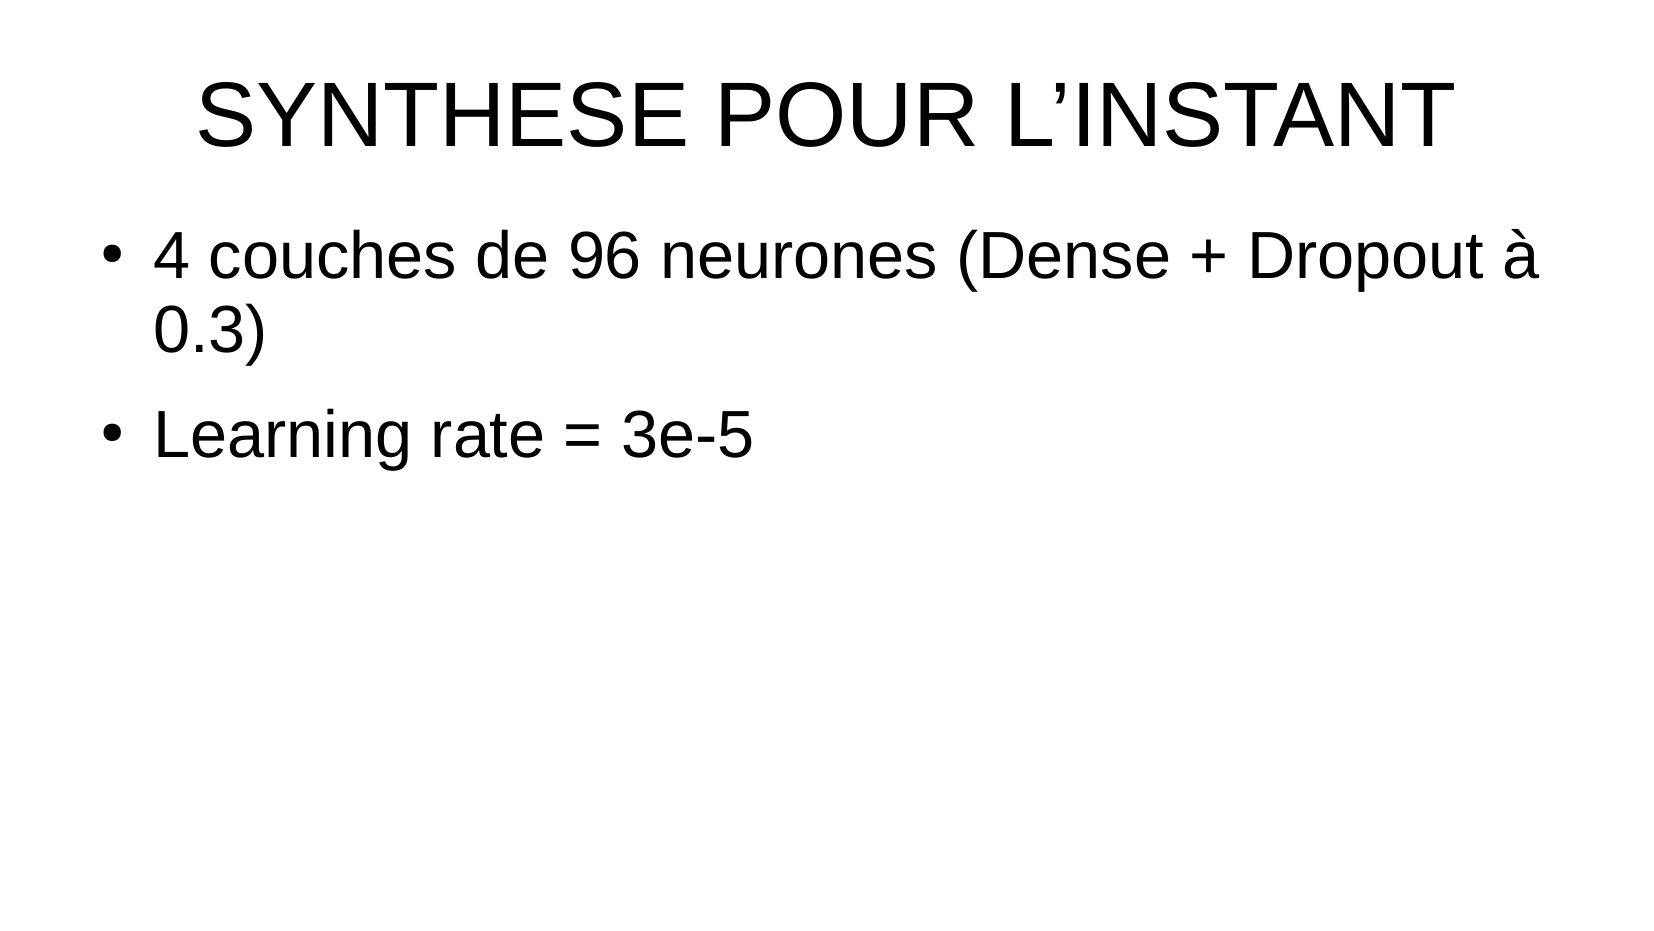

# SYNTHESE POUR L’INSTANT
4 couches de 96 neurones (Dense + Dropout à 0.3)
Learning rate = 3e-5